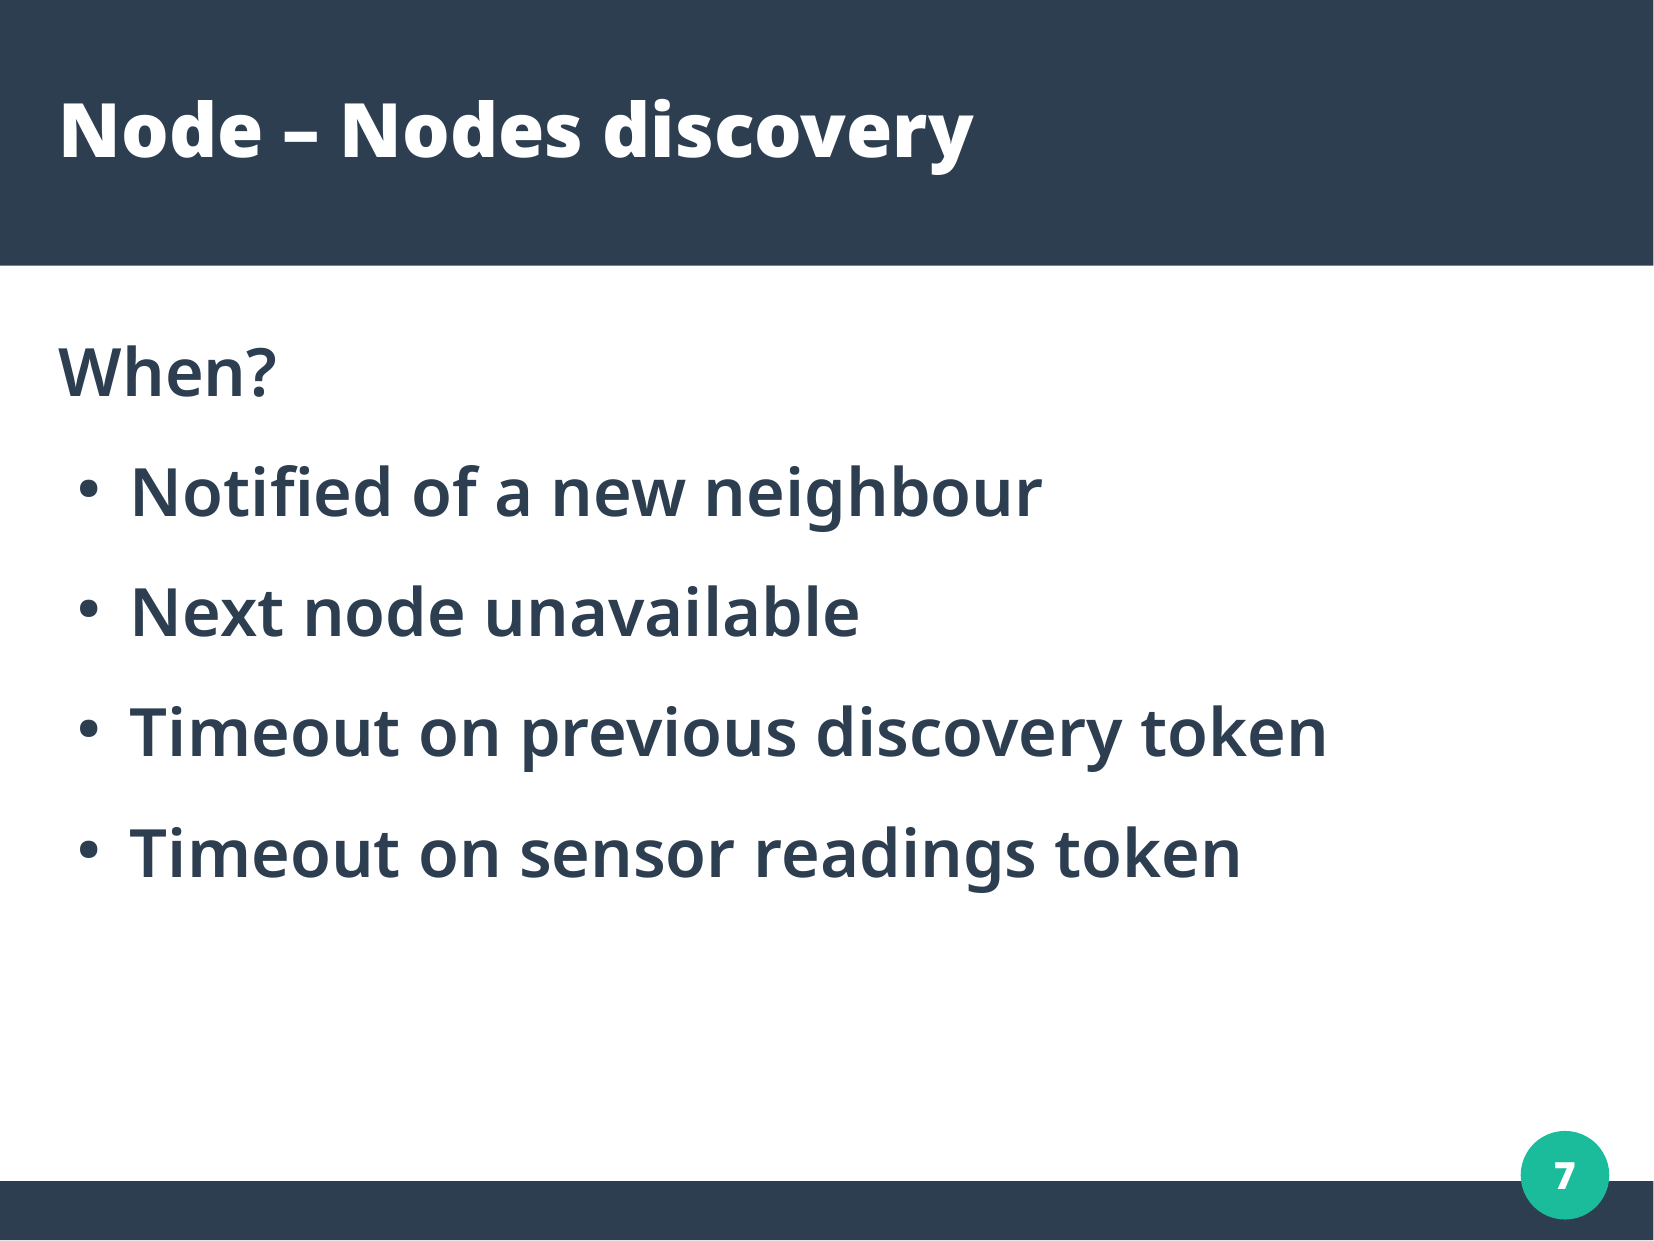

# Node – Nodes discovery
When?
Notified of a new neighbour
Next node unavailable
Timeout on previous discovery token
Timeout on sensor readings token
7